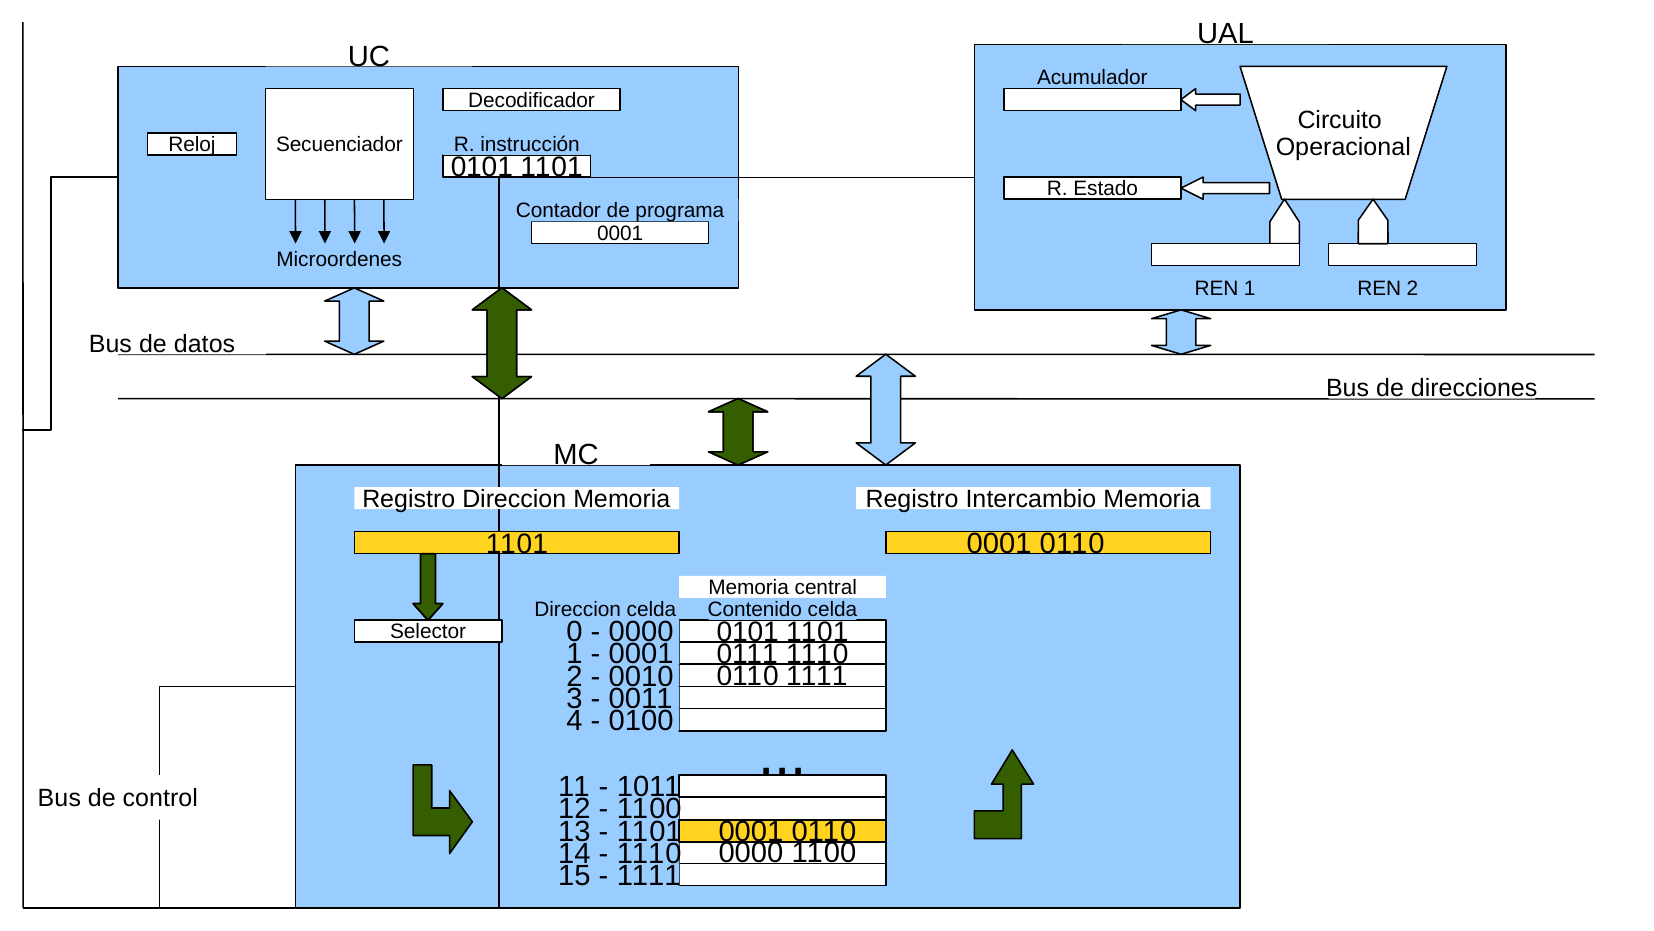

FASE DE EJECUCIÓN
		1) Se transfiere el primer operando de la primera instruccion desde el registro de instrucción
 al RDM (Registro Dirección de Memoria)
		2) El selector extrae de la memoria dicho dato depositándolo en el RIM
	(Registro de Intercambio de Memoria)
UAL
UC
Acumulador
Circuito
Operacional
Secuenciador
Decodificador
Reloj
R. instrucción
0101 1101
R. Estado
Contador de programa
0001
Microordenes
REN 1
REN 2
Bus de datos
Bus de direcciones
MC
Registro Direccion Memoria
Registro Intercambio Memoria
1101
 0001 0110
Memoria central
Direccion celda
Contenido celda
0 - 0000
Selector
0101 1101
1 - 0001
0111 1110
2 - 0010
0110 1111
3 - 0011
4 - 0100
...
11 - 1011
Bus de control
12 - 1100
13 - 1101
 0001 0110
14 - 1110
 0000 1100
15 - 1111